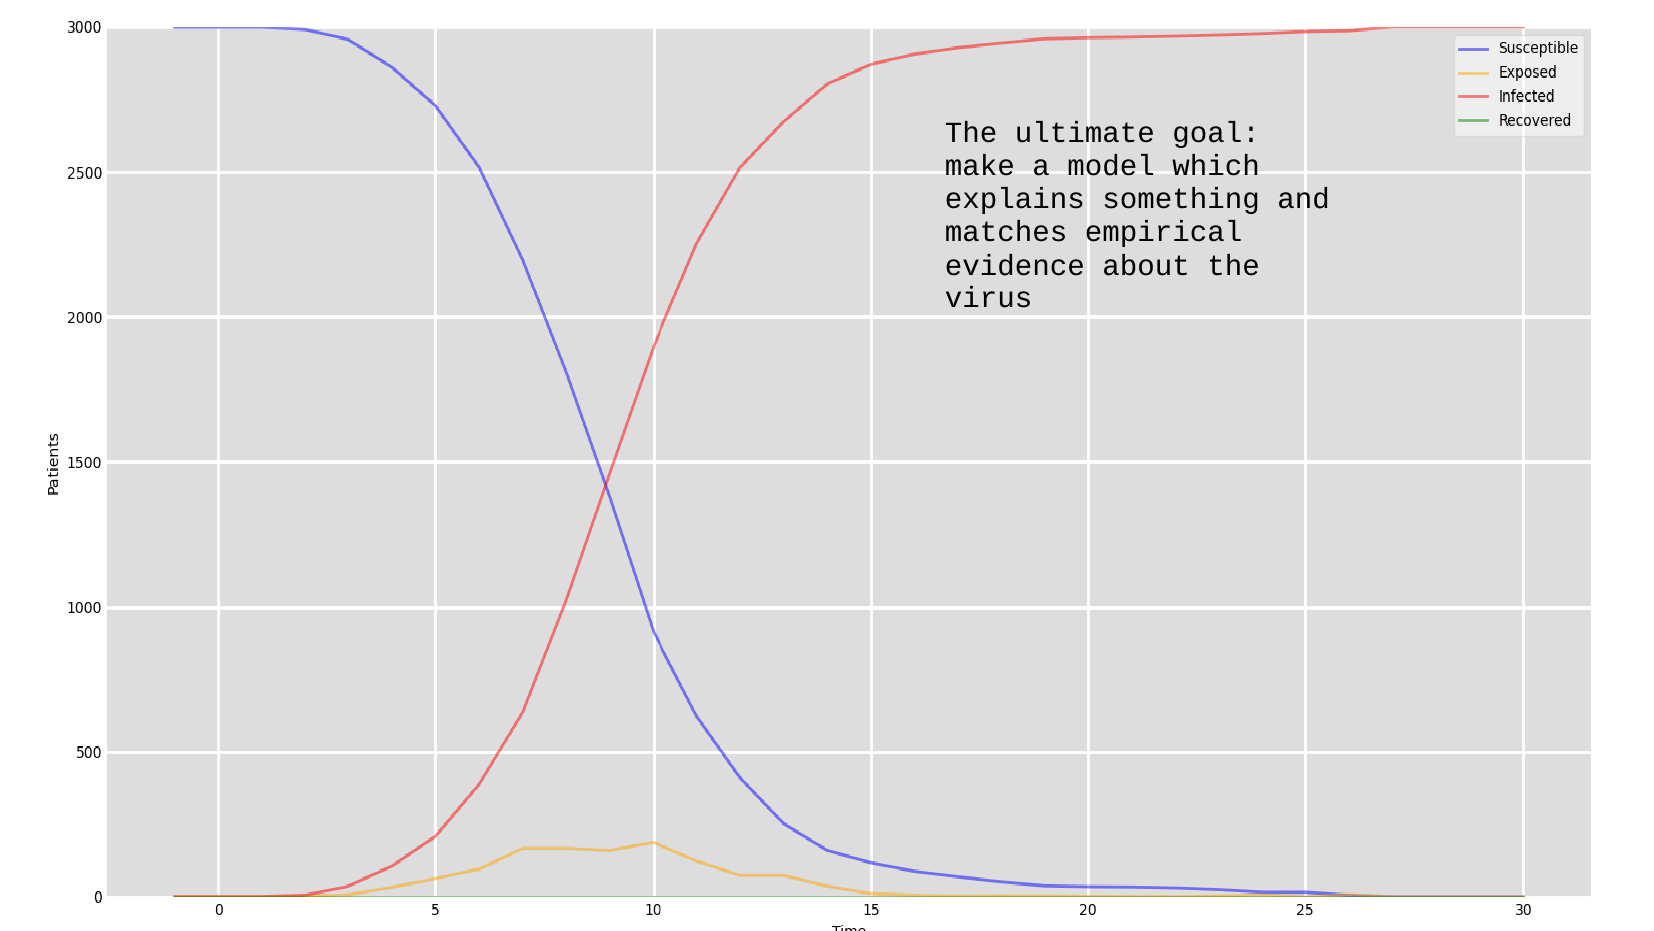

#
The ultimate goal: make a model which explains something and matches empirical evidence about the virus